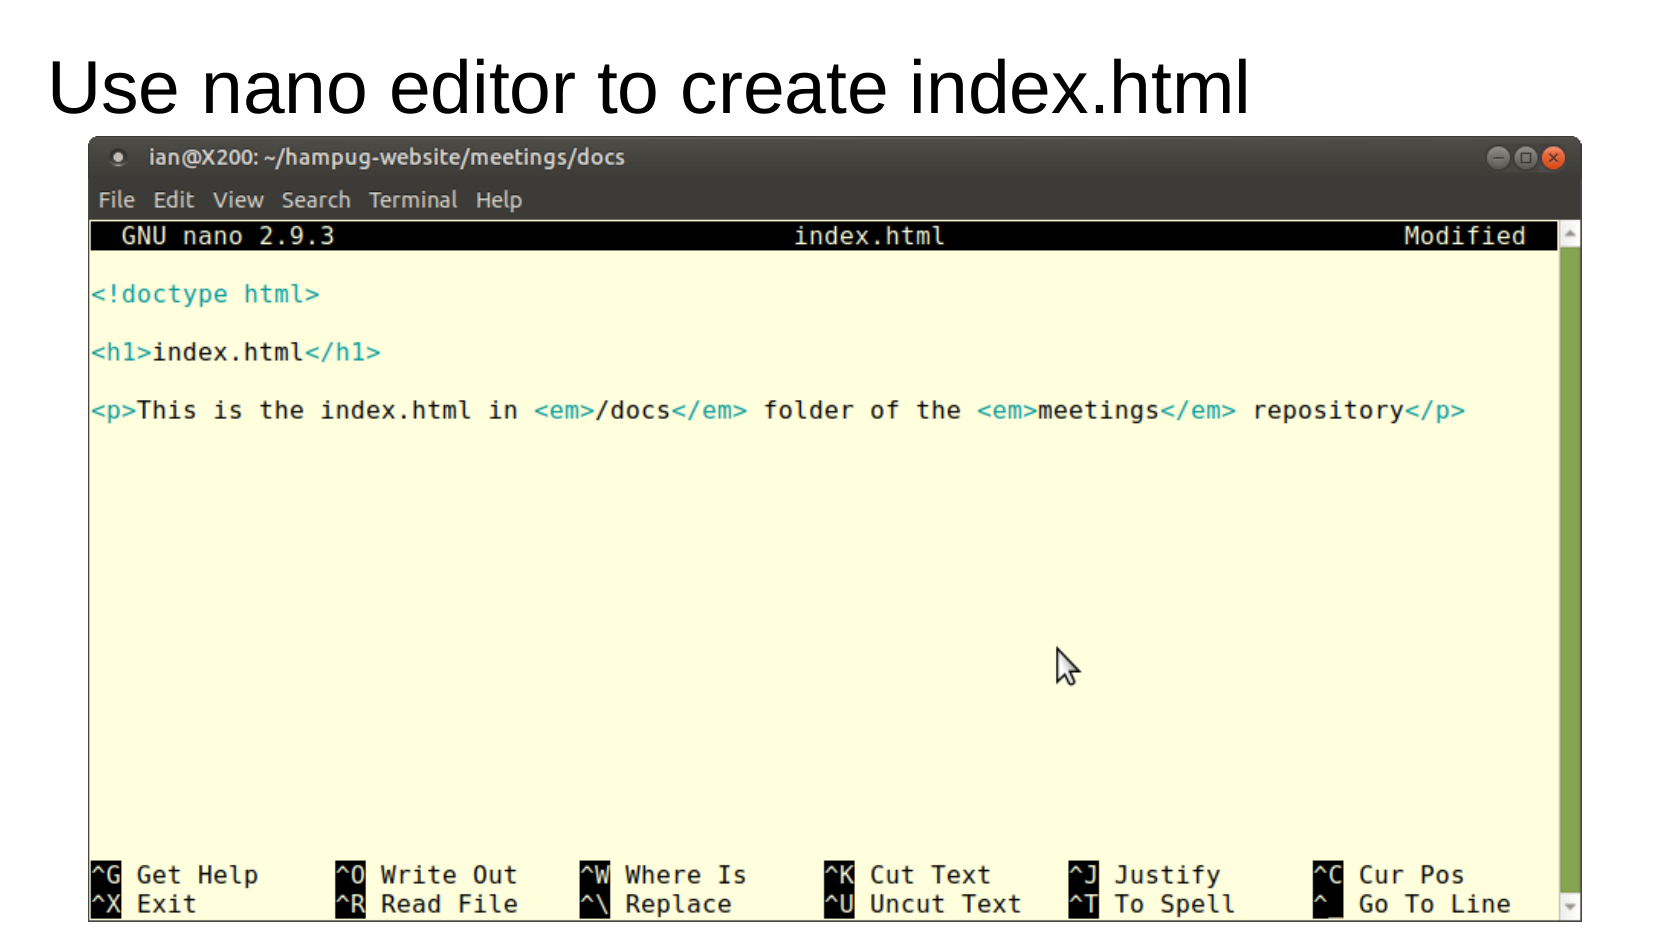

# Use nano editor to create index.html